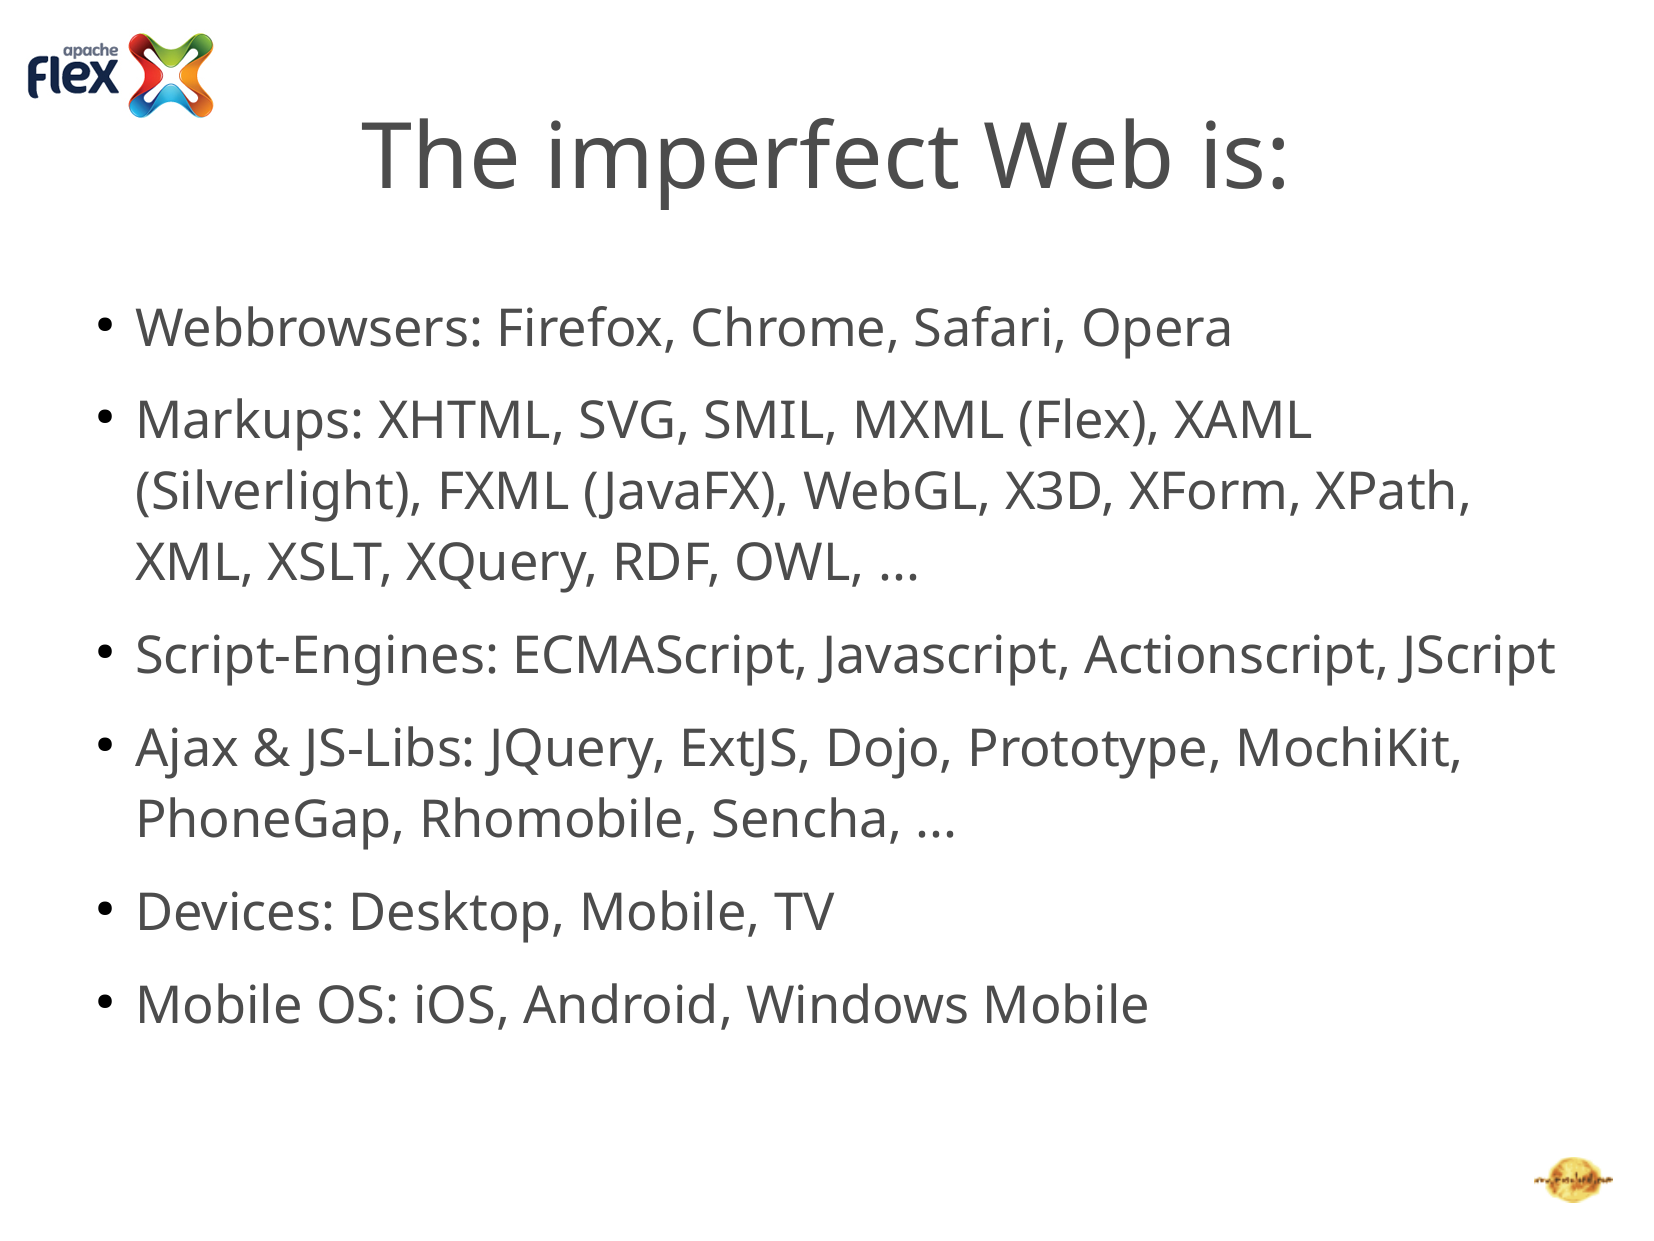

# The imperfect Web is:
Webbrowsers: Firefox, Chrome, Safari, Opera
Markups: XHTML, SVG, SMIL, MXML (Flex), XAML (Silverlight), FXML (JavaFX), WebGL, X3D, XForm, XPath, XML, XSLT, XQuery, RDF, OWL, ...
Script-Engines: ECMAScript, Javascript, Actionscript, JScript
Ajax & JS-Libs: JQuery, ExtJS, Dojo, Prototype, MochiKit, PhoneGap, Rhomobile, Sencha, ...
Devices: Desktop, Mobile, TV
Mobile OS: iOS, Android, Windows Mobile